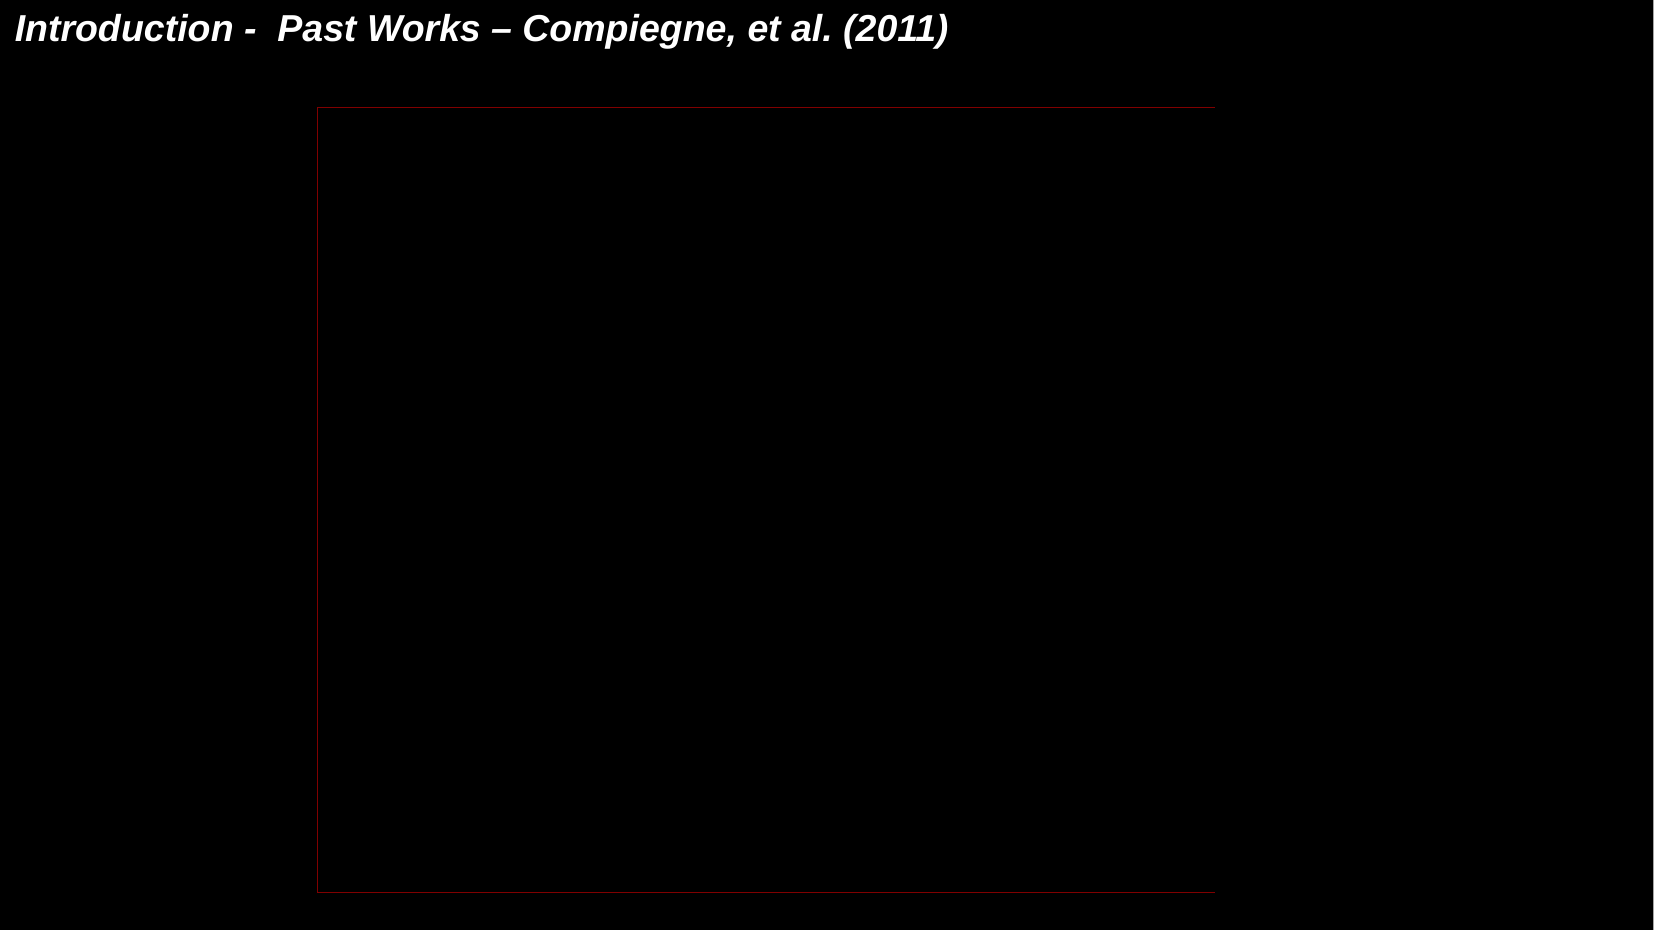

Introduction - Past Works – Compiegne, et al. (2011)